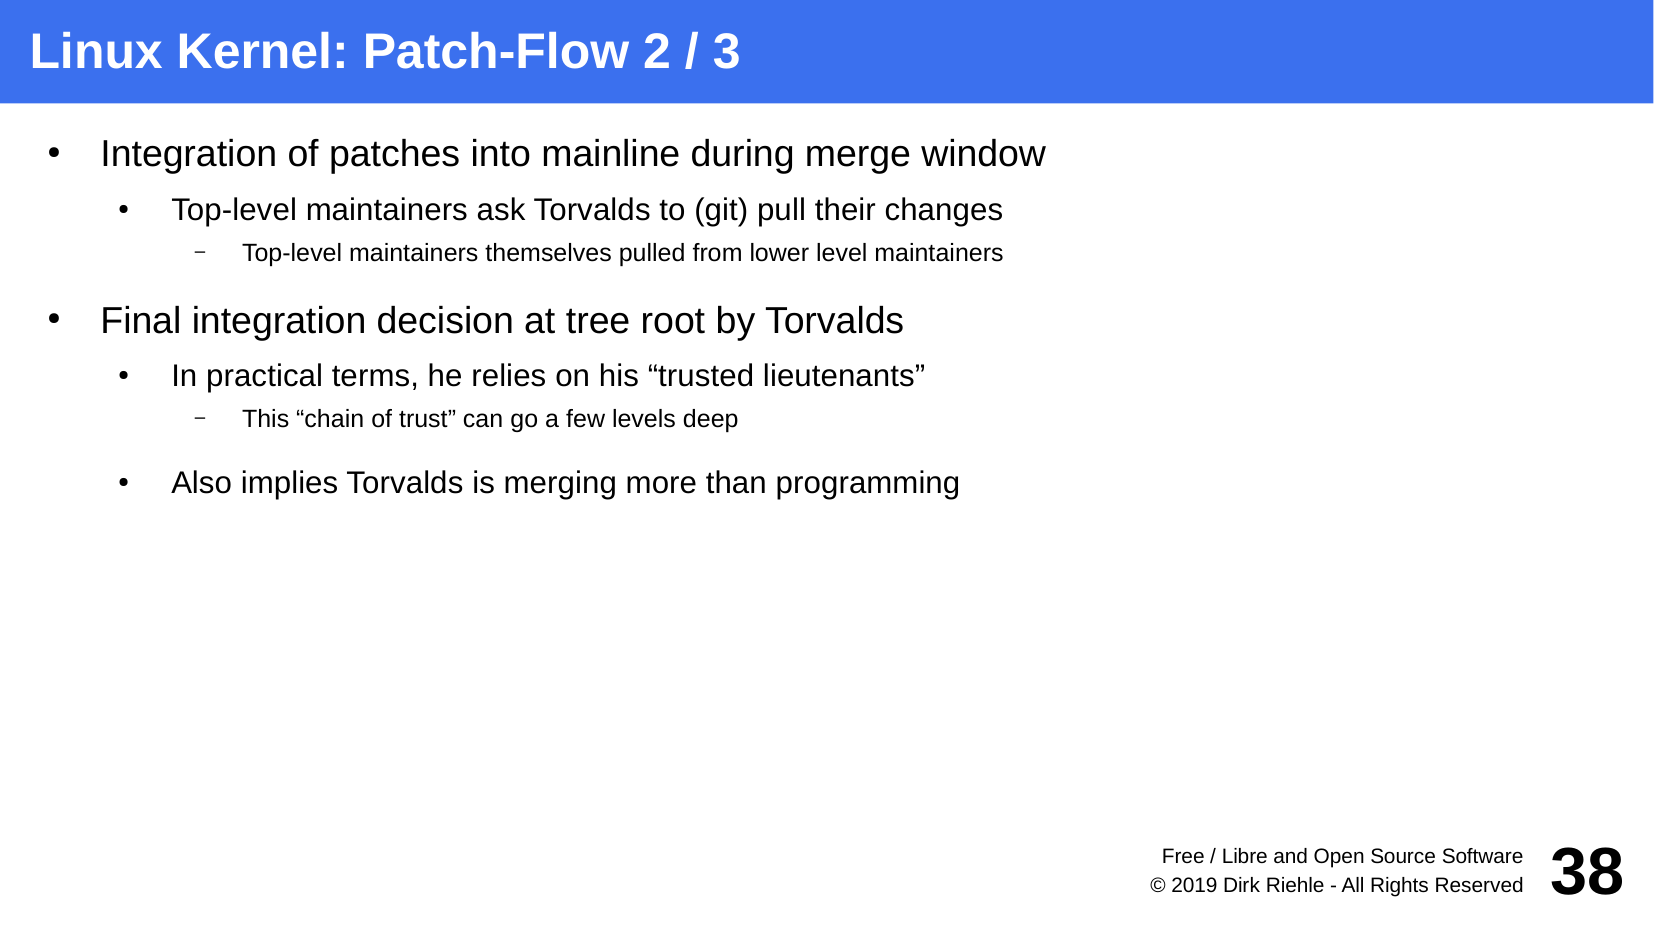

# Linux Kernel: Patch-Flow 2 / 3
Integration of patches into mainline during merge window
Top-level maintainers ask Torvalds to (git) pull their changes
Top-level maintainers themselves pulled from lower level maintainers
Final integration decision at tree root by Torvalds
In practical terms, he relies on his “trusted lieutenants”
This “chain of trust” can go a few levels deep
Also implies Torvalds is merging more than programming
Free / Libre and Open Source Software
38
© 2019 Dirk Riehle - All Rights Reserved